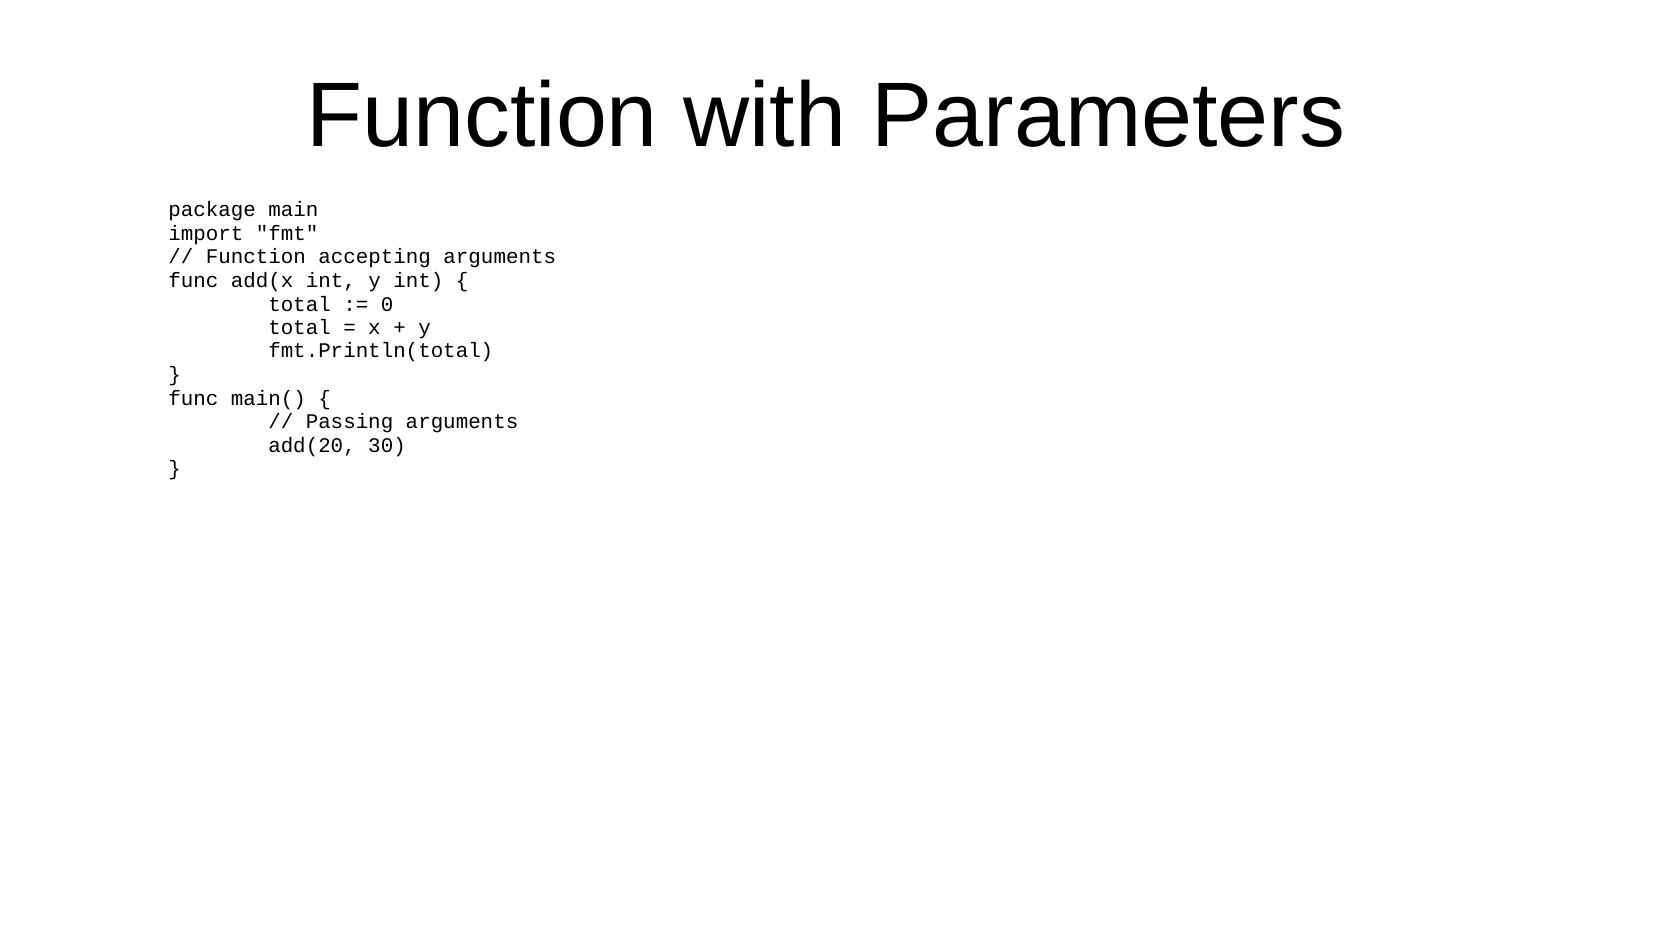

# Function with Parameters
package main
import "fmt"
// Function accepting arguments
func add(x int, y int) {
 total := 0
 total = x + y
 fmt.Println(total)
}
func main() {
 // Passing arguments
 add(20, 30)
}